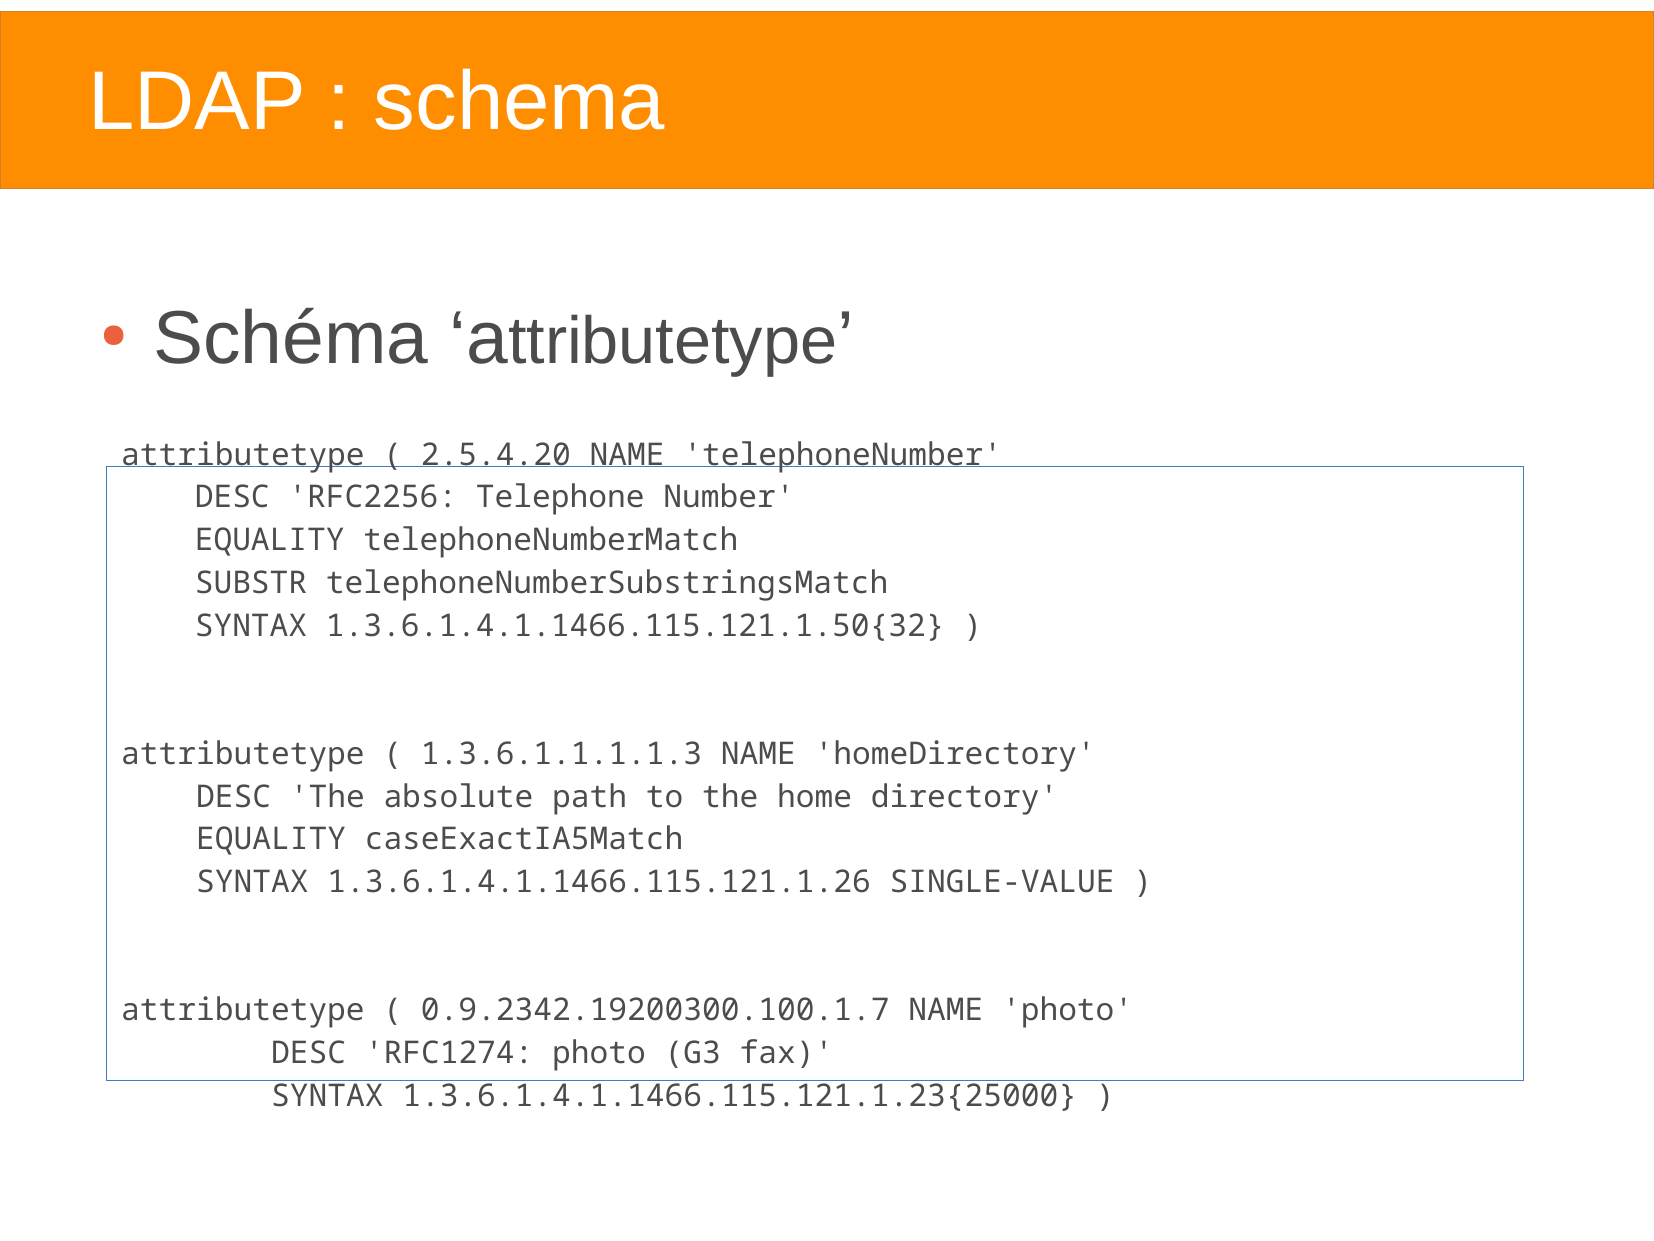

LDAP : schema
# Schéma ‘attributetype’
attributetype ( 2.5.4.20 NAME 'telephoneNumber'
	DESC 'RFC2256: Telephone Number'
	EQUALITY telephoneNumberMatch
	SUBSTR telephoneNumberSubstringsMatch
	SYNTAX 1.3.6.1.4.1.1466.115.121.1.50{32} )
attributetype ( 1.3.6.1.1.1.1.3 NAME 'homeDirectory'
 DESC 'The absolute path to the home directory'
 EQUALITY caseExactIA5Match
 SYNTAX 1.3.6.1.4.1.1466.115.121.1.26 SINGLE-VALUE )
attributetype ( 0.9.2342.19200300.100.1.7 NAME 'photo'
 DESC 'RFC1274: photo (G3 fax)'
 SYNTAX 1.3.6.1.4.1.1466.115.121.1.23{25000} )